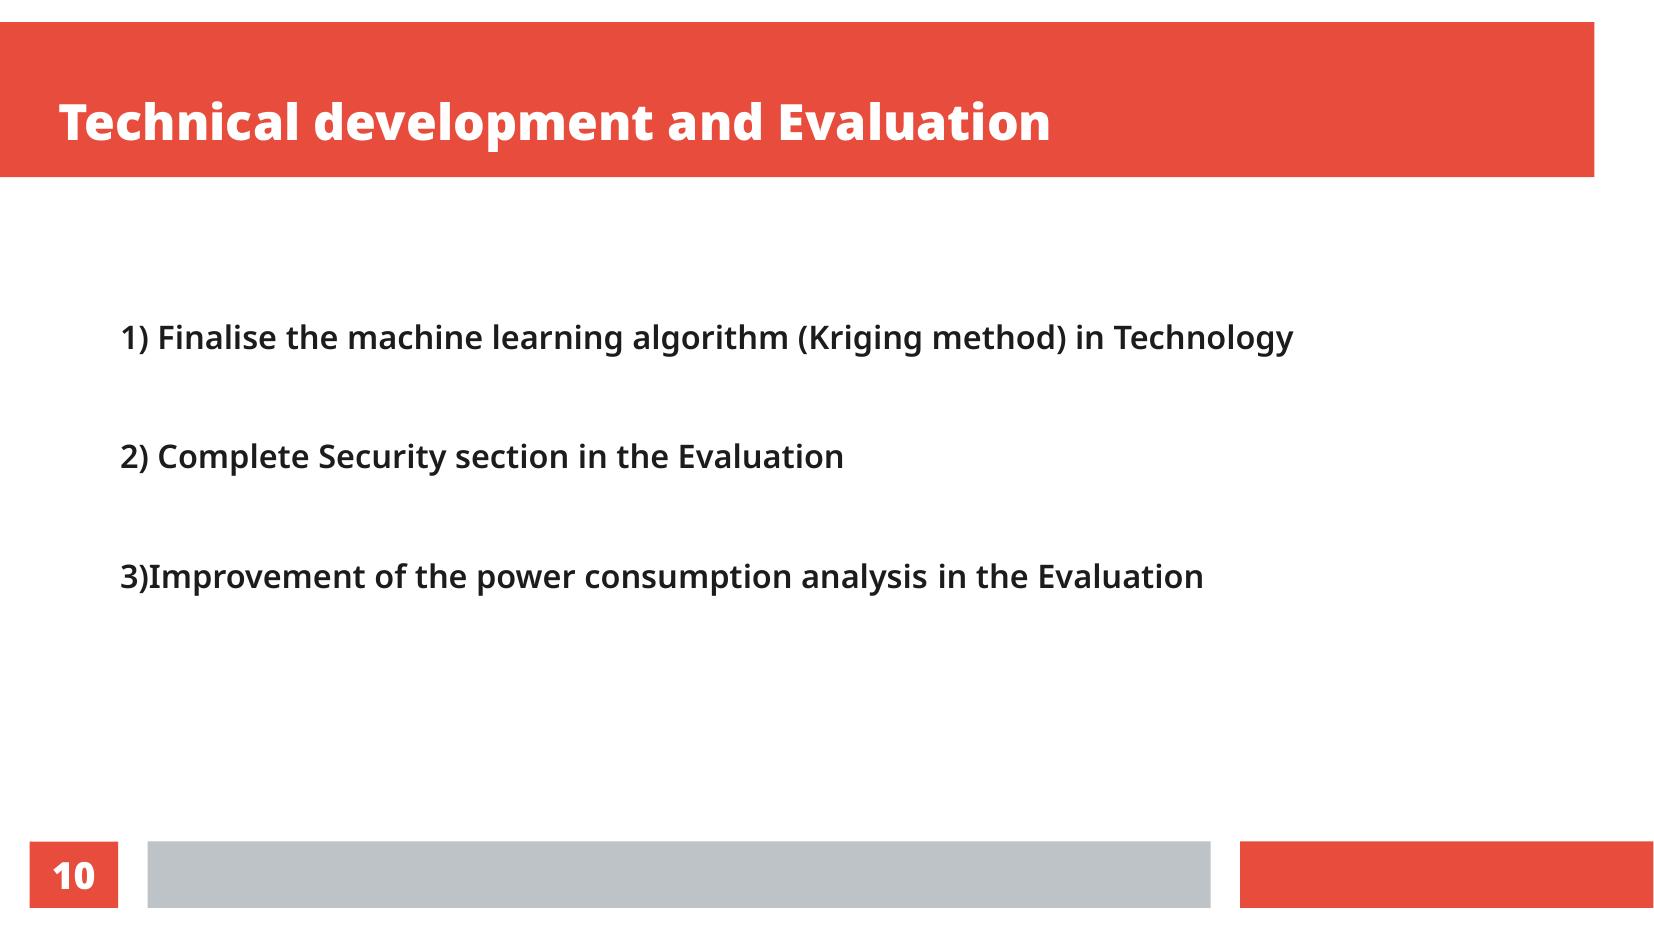

# Technical development and Evaluation
1) Finalise the machine learning algorithm (Kriging method) in Technology
2) Complete Security section in the Evaluation
3)Improvement of the power consumption analysis in the Evaluation
10